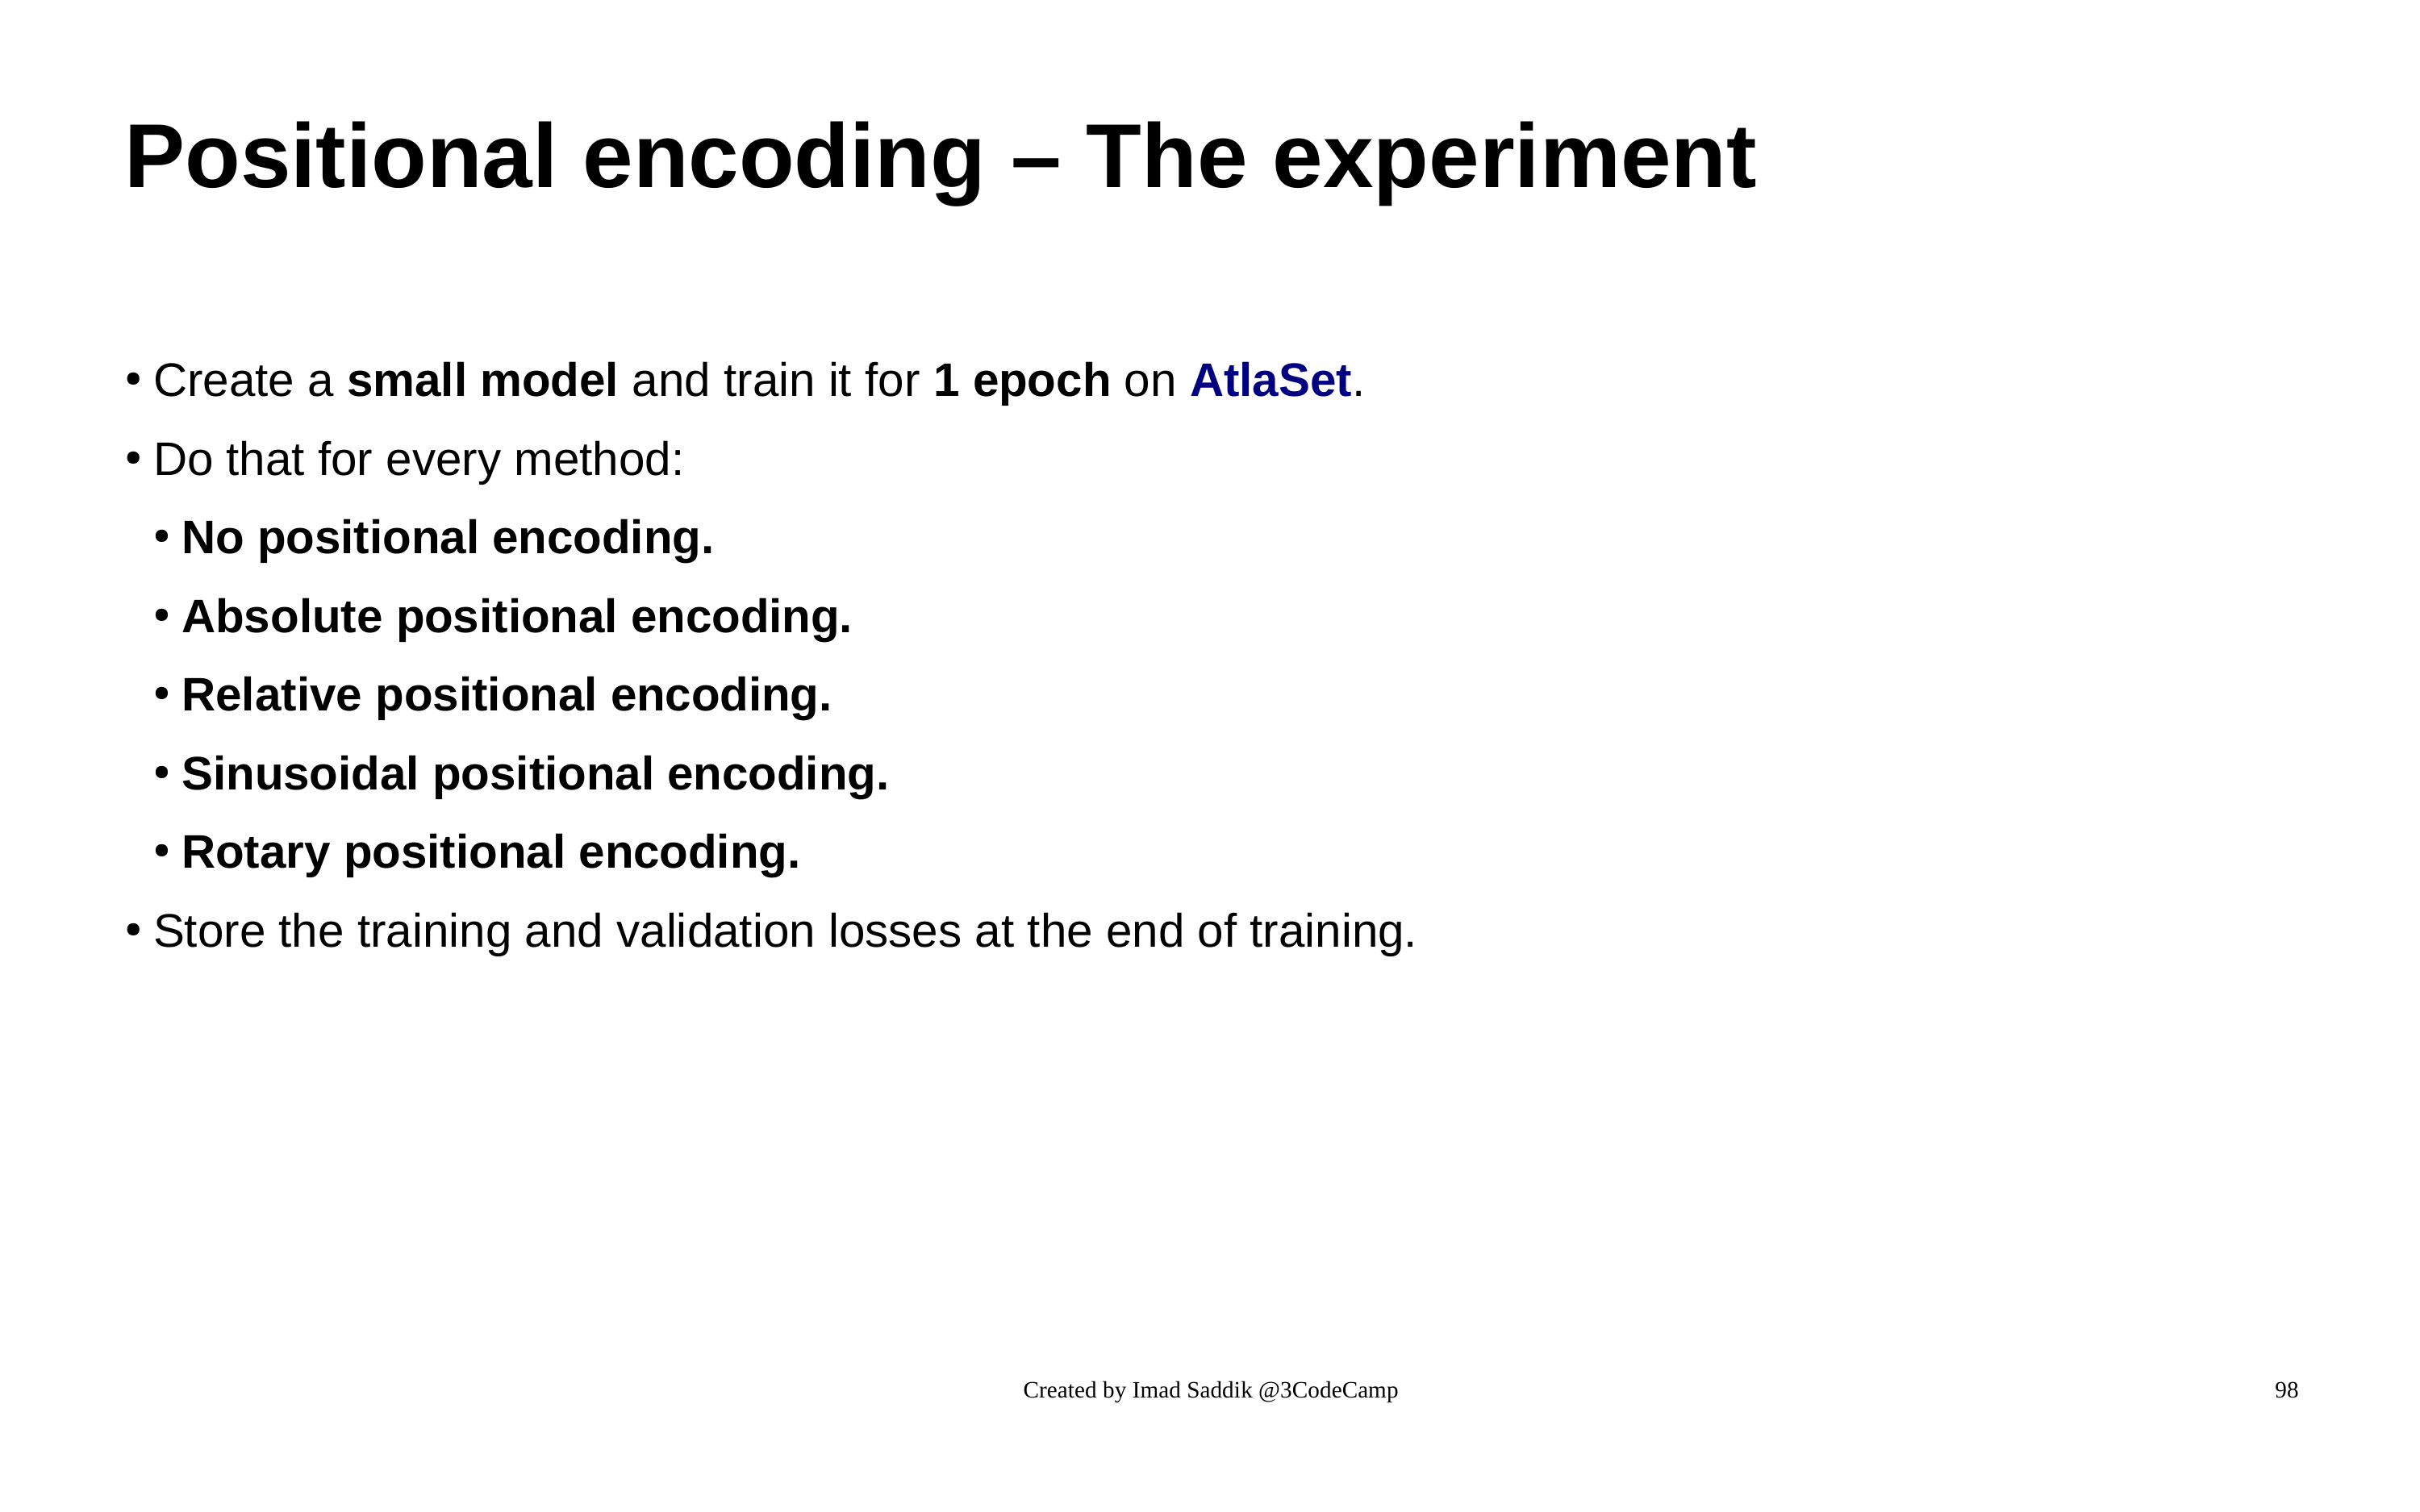

Positional encoding – The experiment
Create a small model and train it for 1 epoch on AtlaSet.
Do that for every method:
No positional encoding.
Absolute positional encoding.
Relative positional encoding.
Sinusoidal positional encoding.
Rotary positional encoding.
Store the training and validation losses at the end of training.
Created by Imad Saddik @3CodeCamp
98